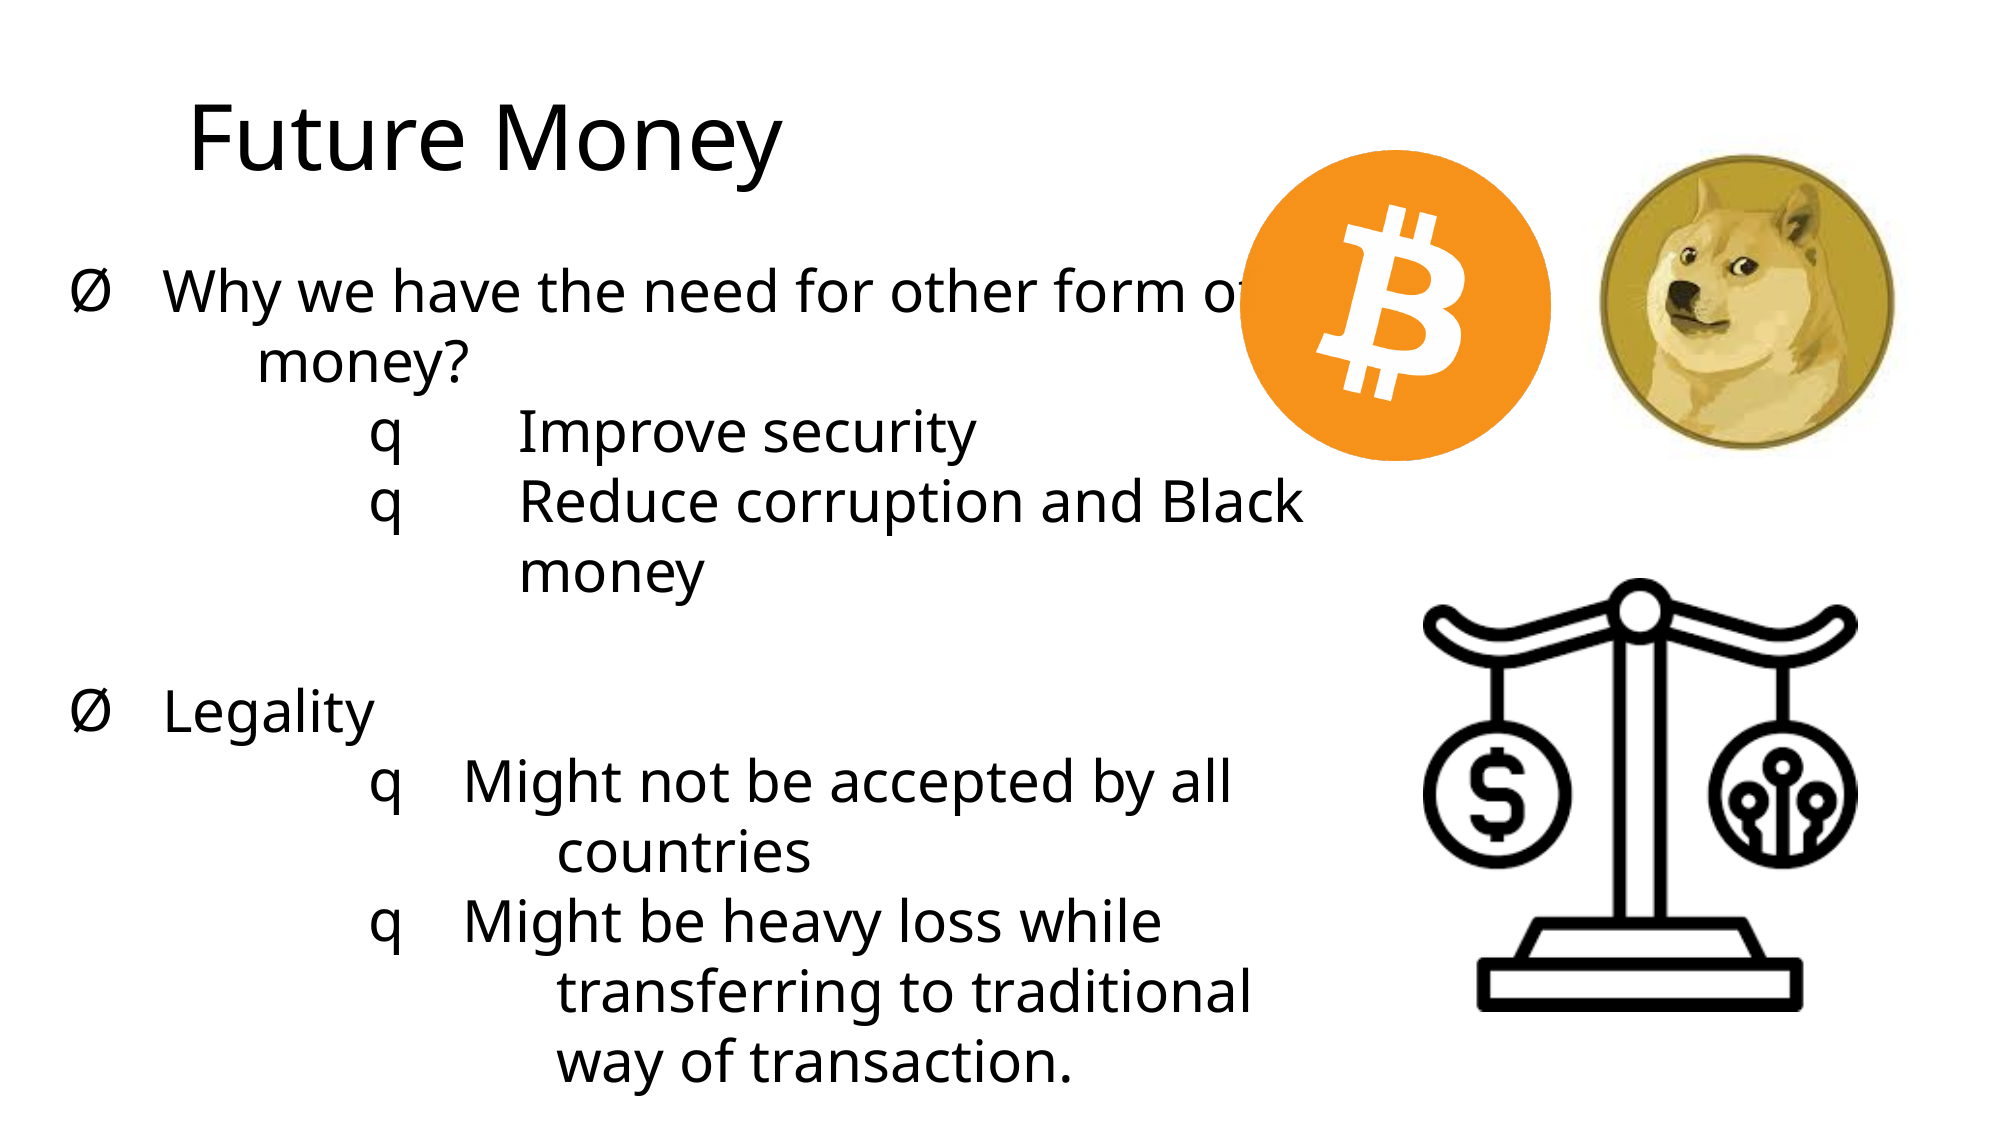

Future Money
Why we have the need for other form of money?
	Improve security
	Reduce corruption and Black money
Legality
Might not be accepted by all countries
Might be heavy loss while transferring to traditional way of transaction.